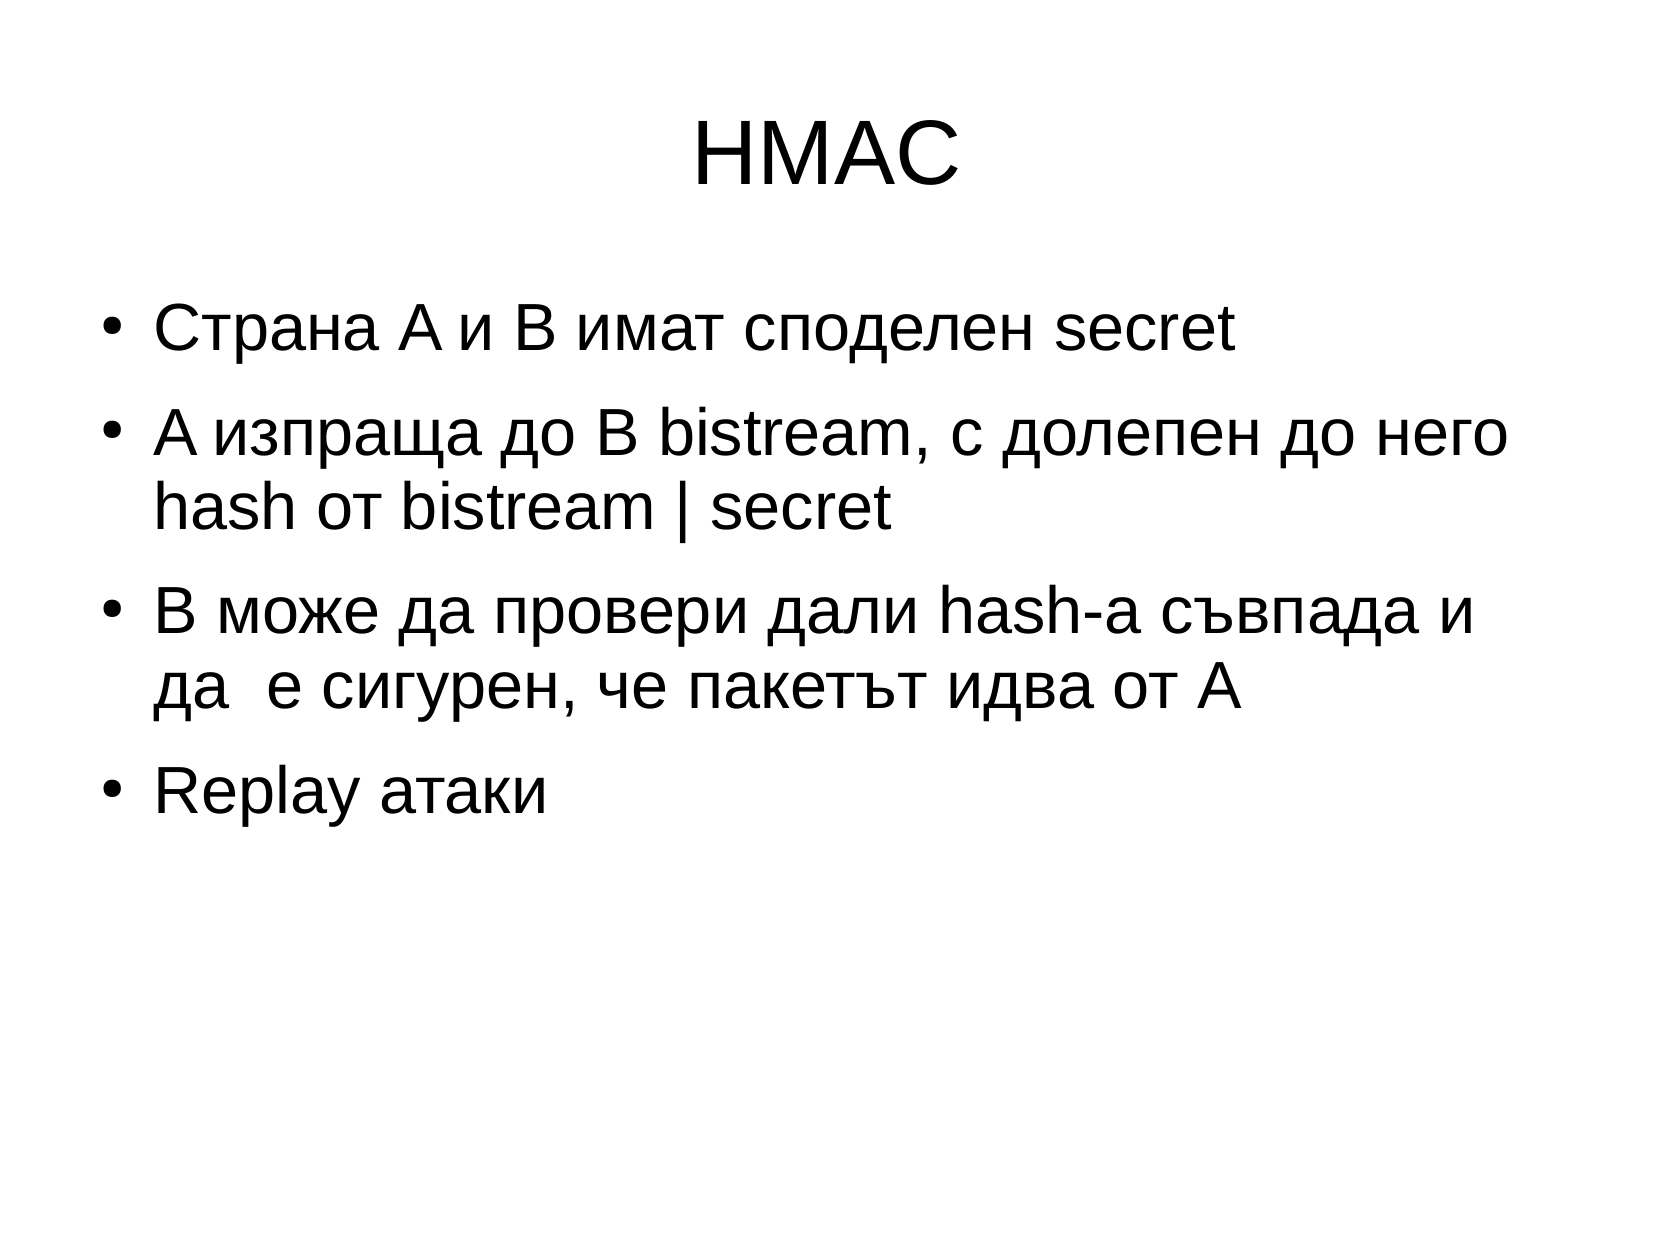

# HMAC
Страна A и B имат споделен secret
A изпраща до B bistream, с долепен до него hash от bistream | secret
B може да провери дали hash-а съвпада и да е сигурен, че пакетът идва от A
Replay атаки